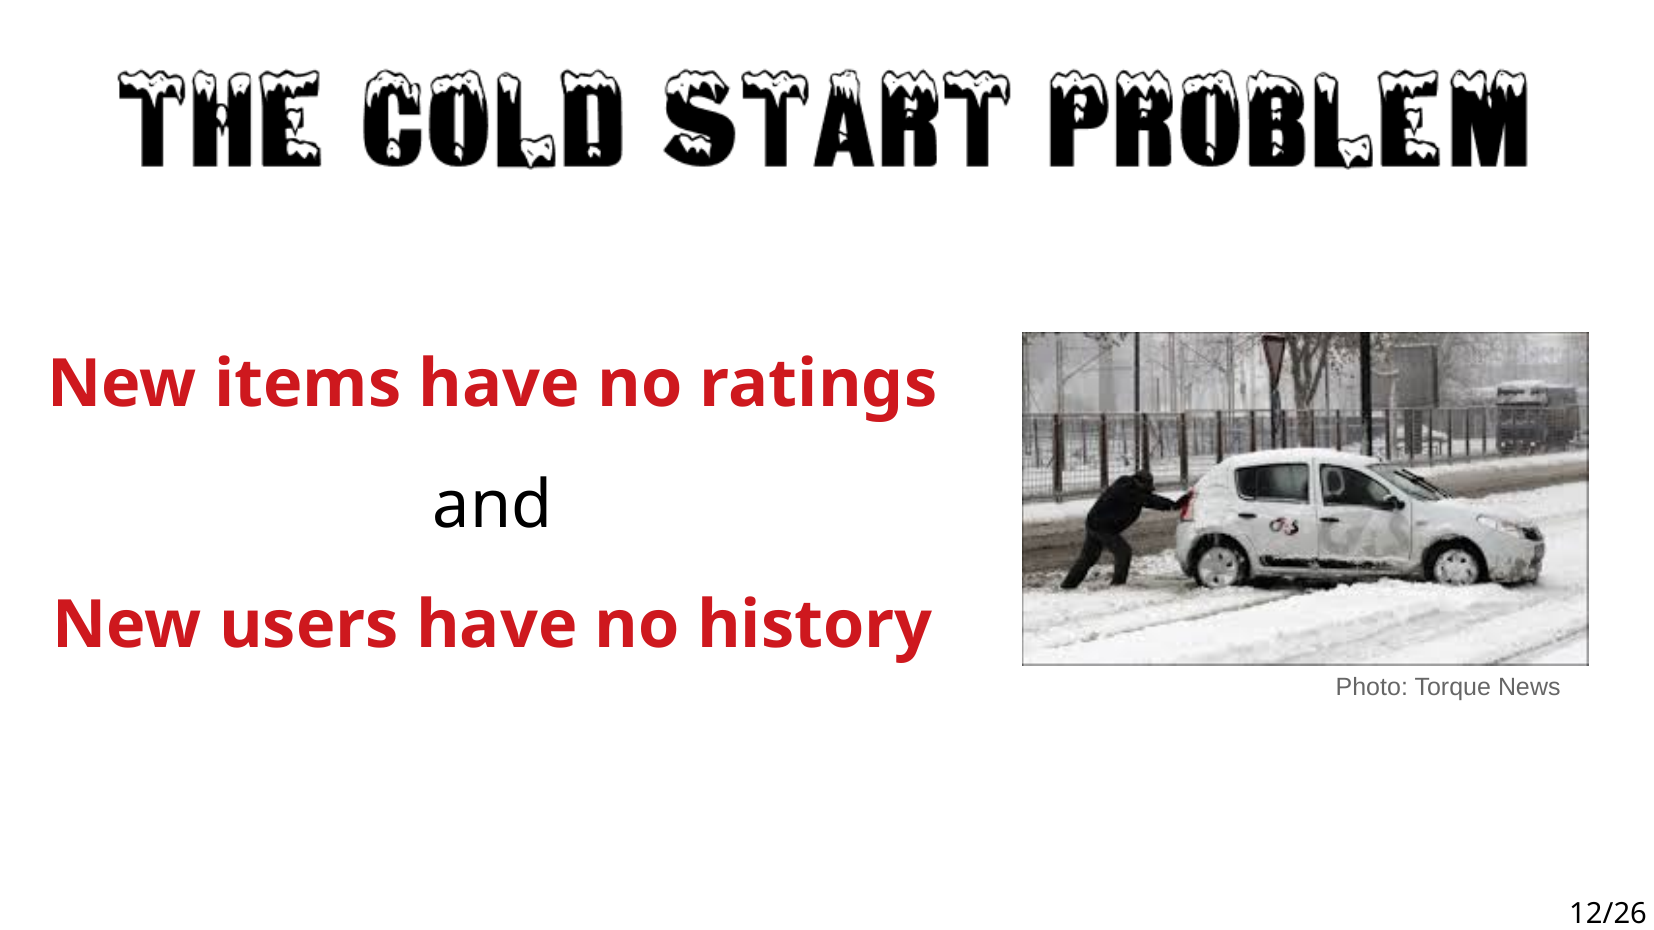

# New items have no ratings
and
New users have no history
Photo: Torque News
12